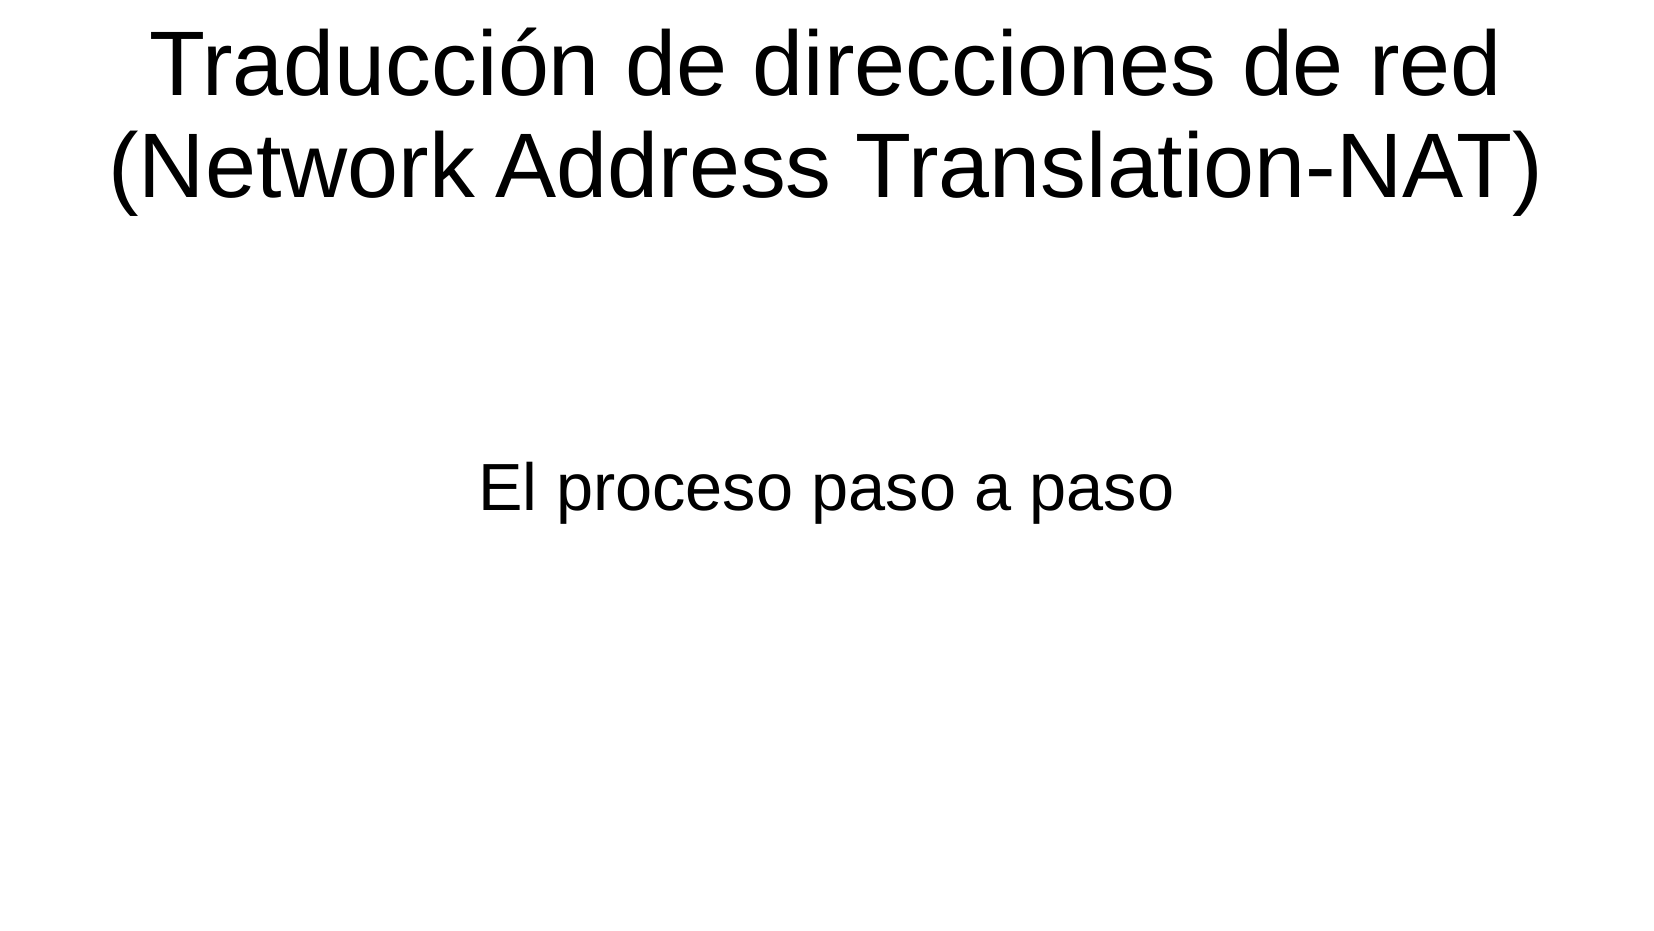

# Traducción de direcciones de red (Network Address Translation-NAT)
El proceso paso a paso